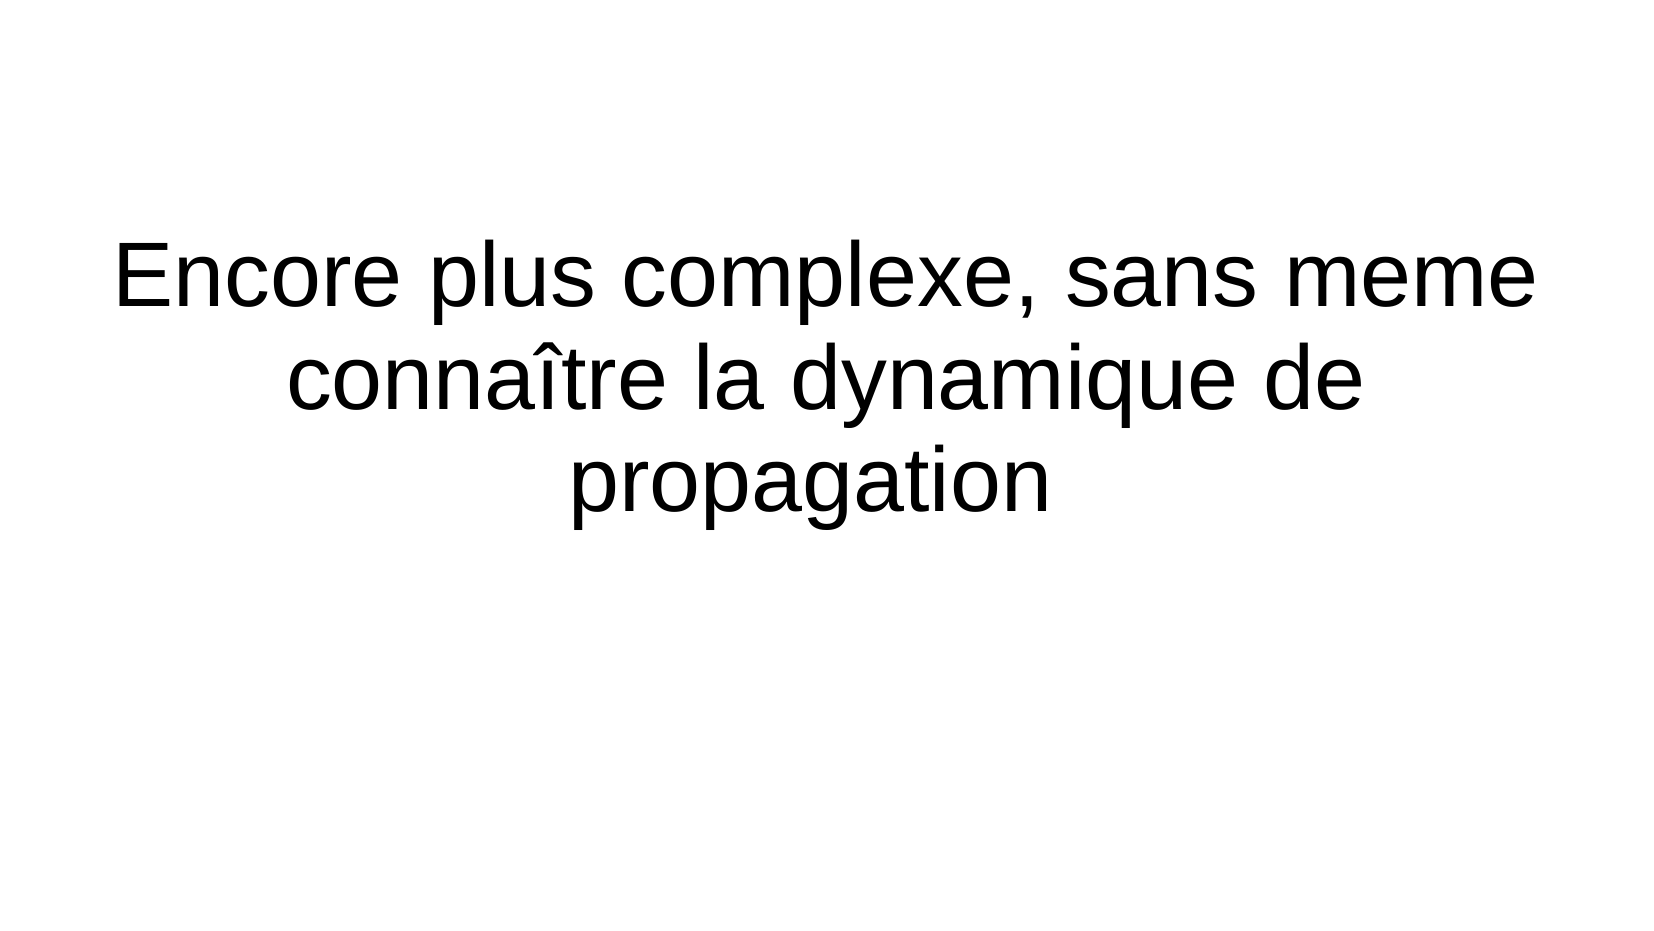

# Encore plus complexe, sans meme connaître la dynamique de propagation